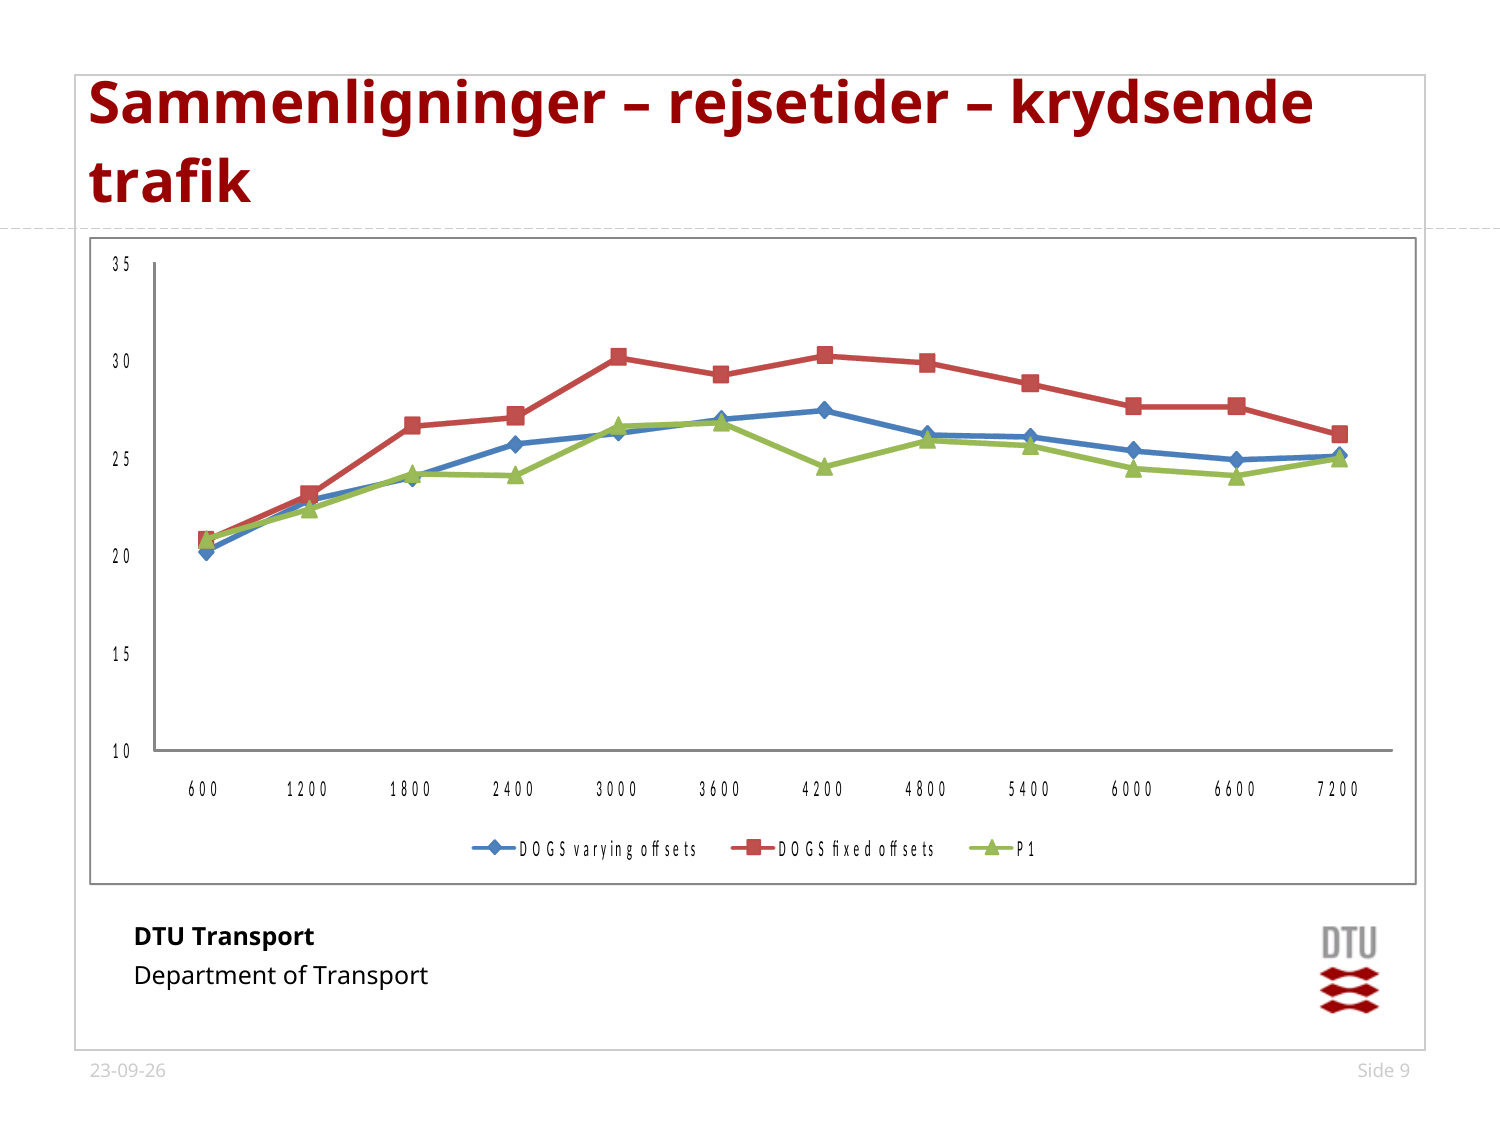

# Sammenligninger – rejsetider – krydsende trafik